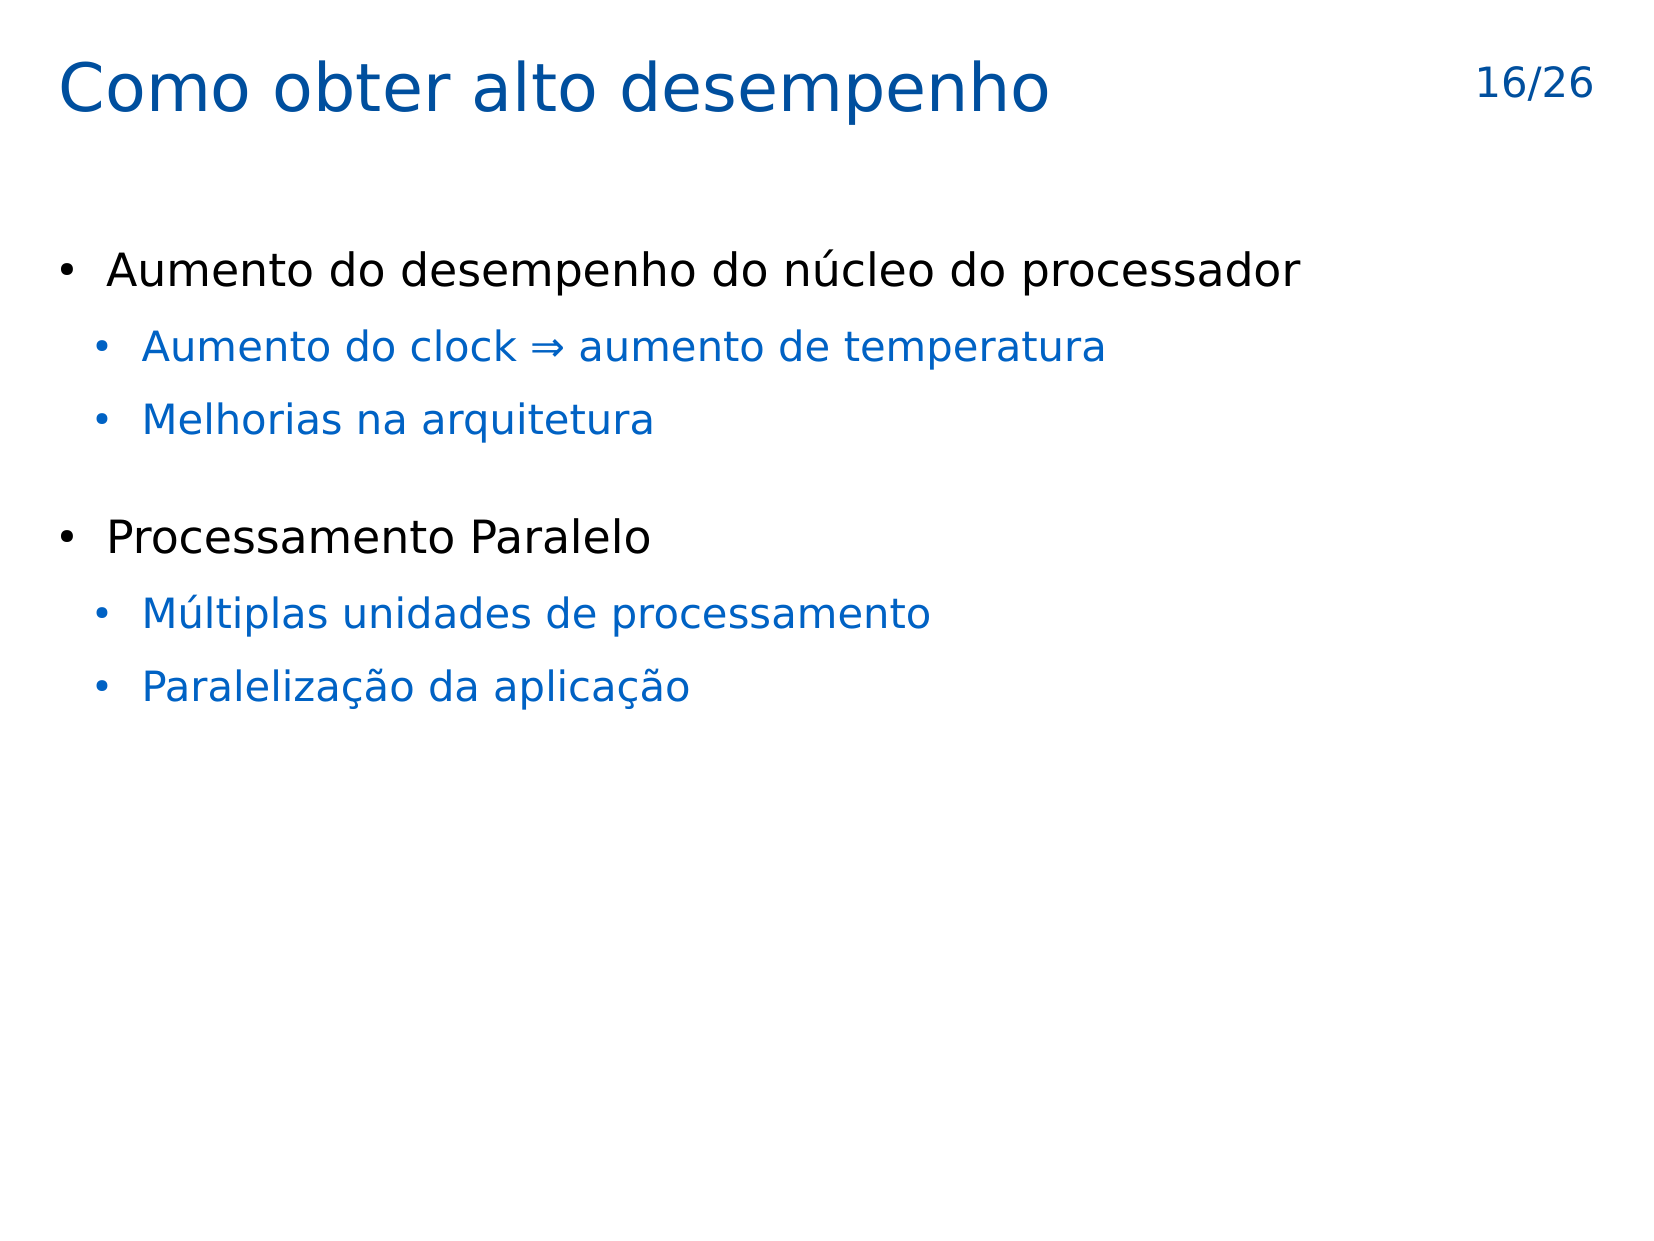

# Como obter alto desempenho
16
Aumento do desempenho do núcleo do processador
Aumento do clock ⇒ aumento de temperatura
Melhorias na arquitetura
Processamento Paralelo
Múltiplas unidades de processamento
Paralelização da aplicação